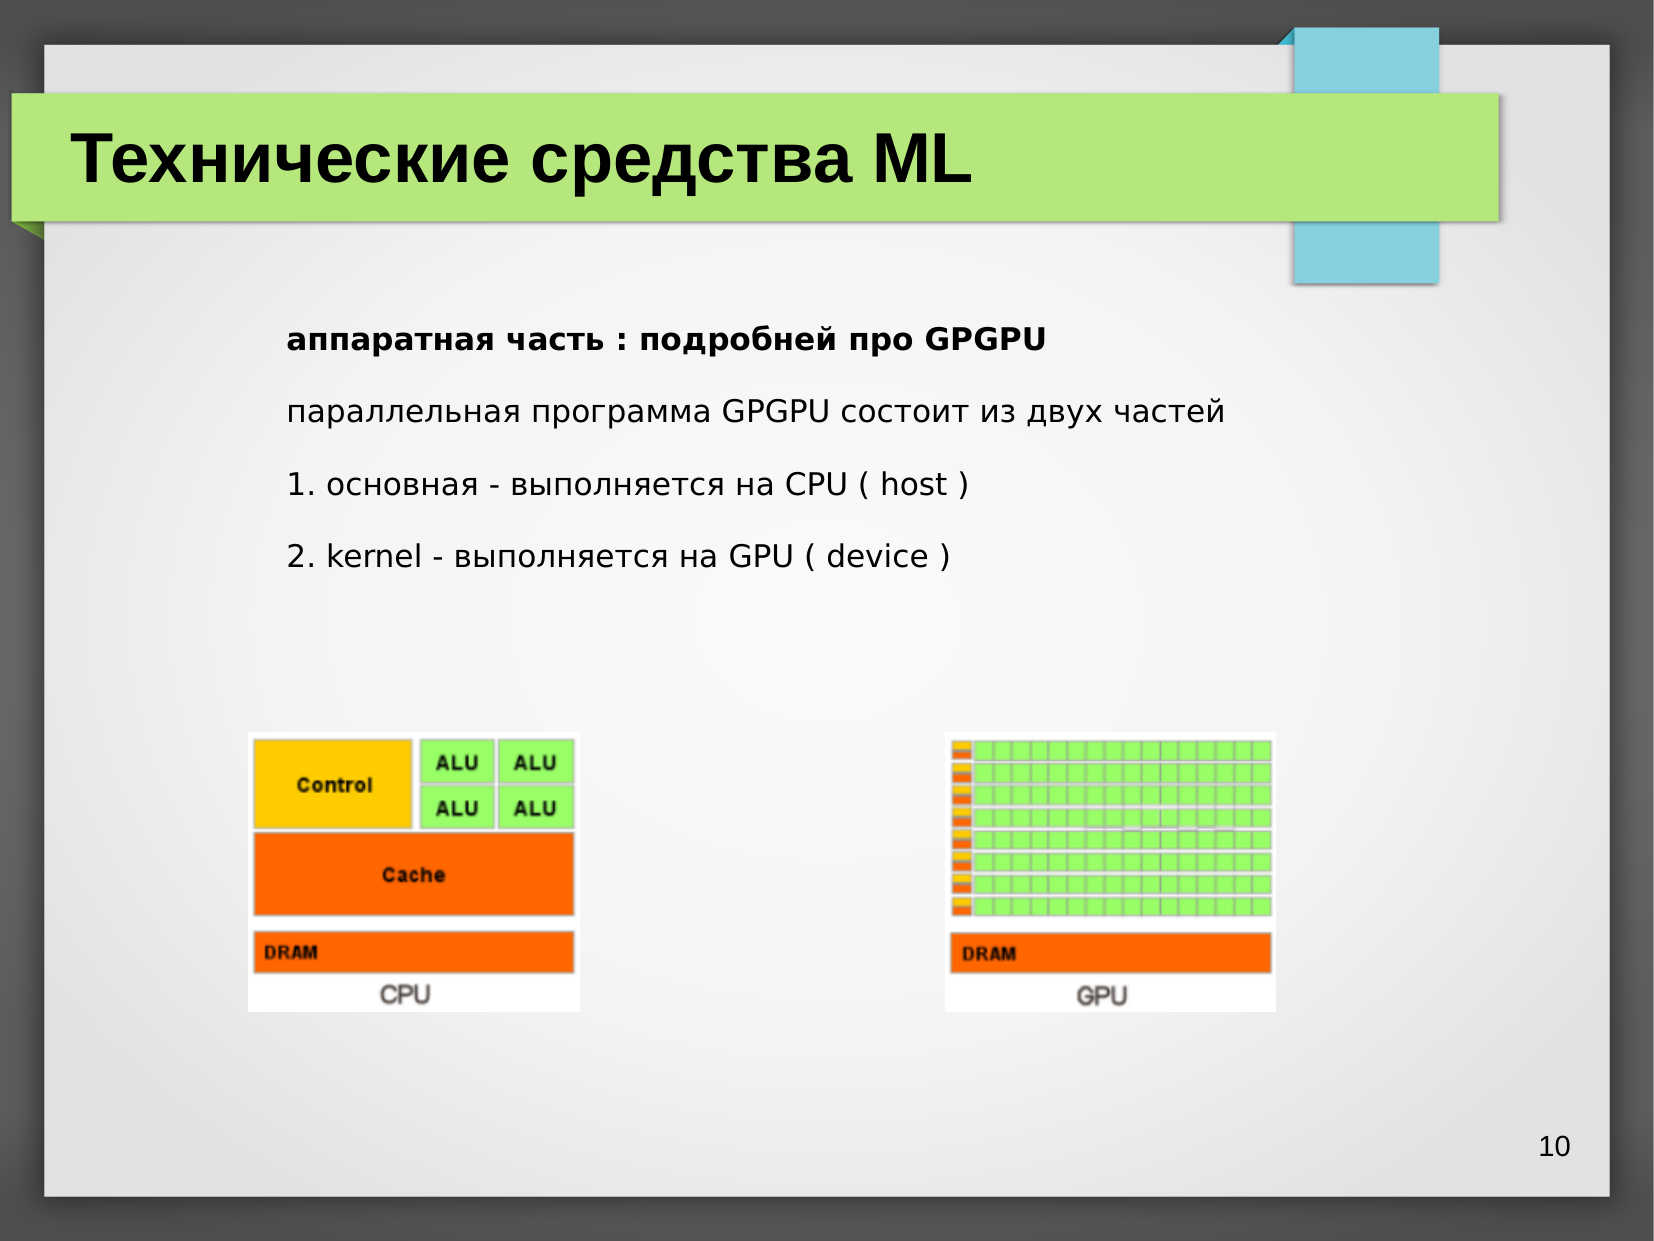

# Технические средства ML
аппаратная часть : подробней про GPGPU
параллельная программа GPGPU состоит из двух частей
1. основная - выполняется на CPU ( host )
2. kernel - выполняется на GPU ( device )
10